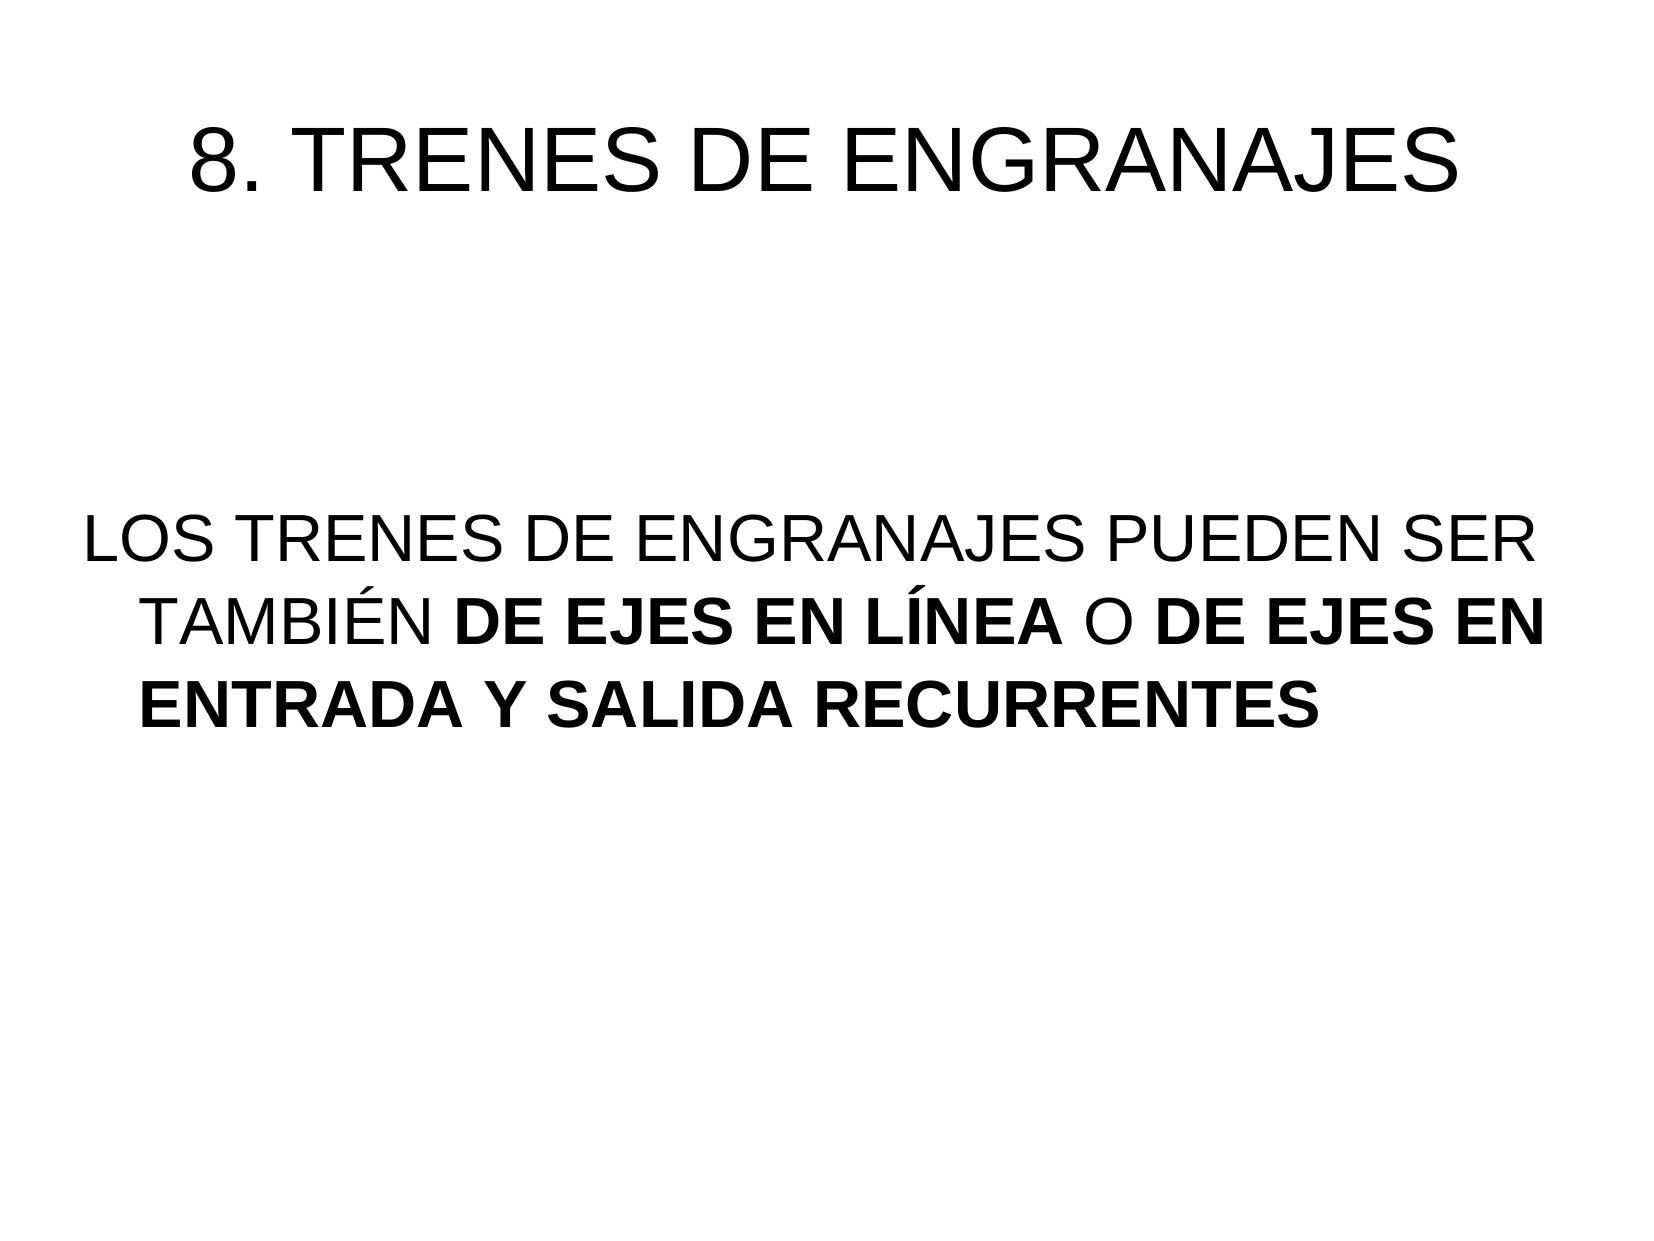

# 8. TRENES DE ENGRANAJES
LOS TRENES DE ENGRANAJES PUEDEN SER TAMBIÉN DE EJES EN LÍNEA O DE EJES EN ENTRADA Y SALIDA RECURRENTES